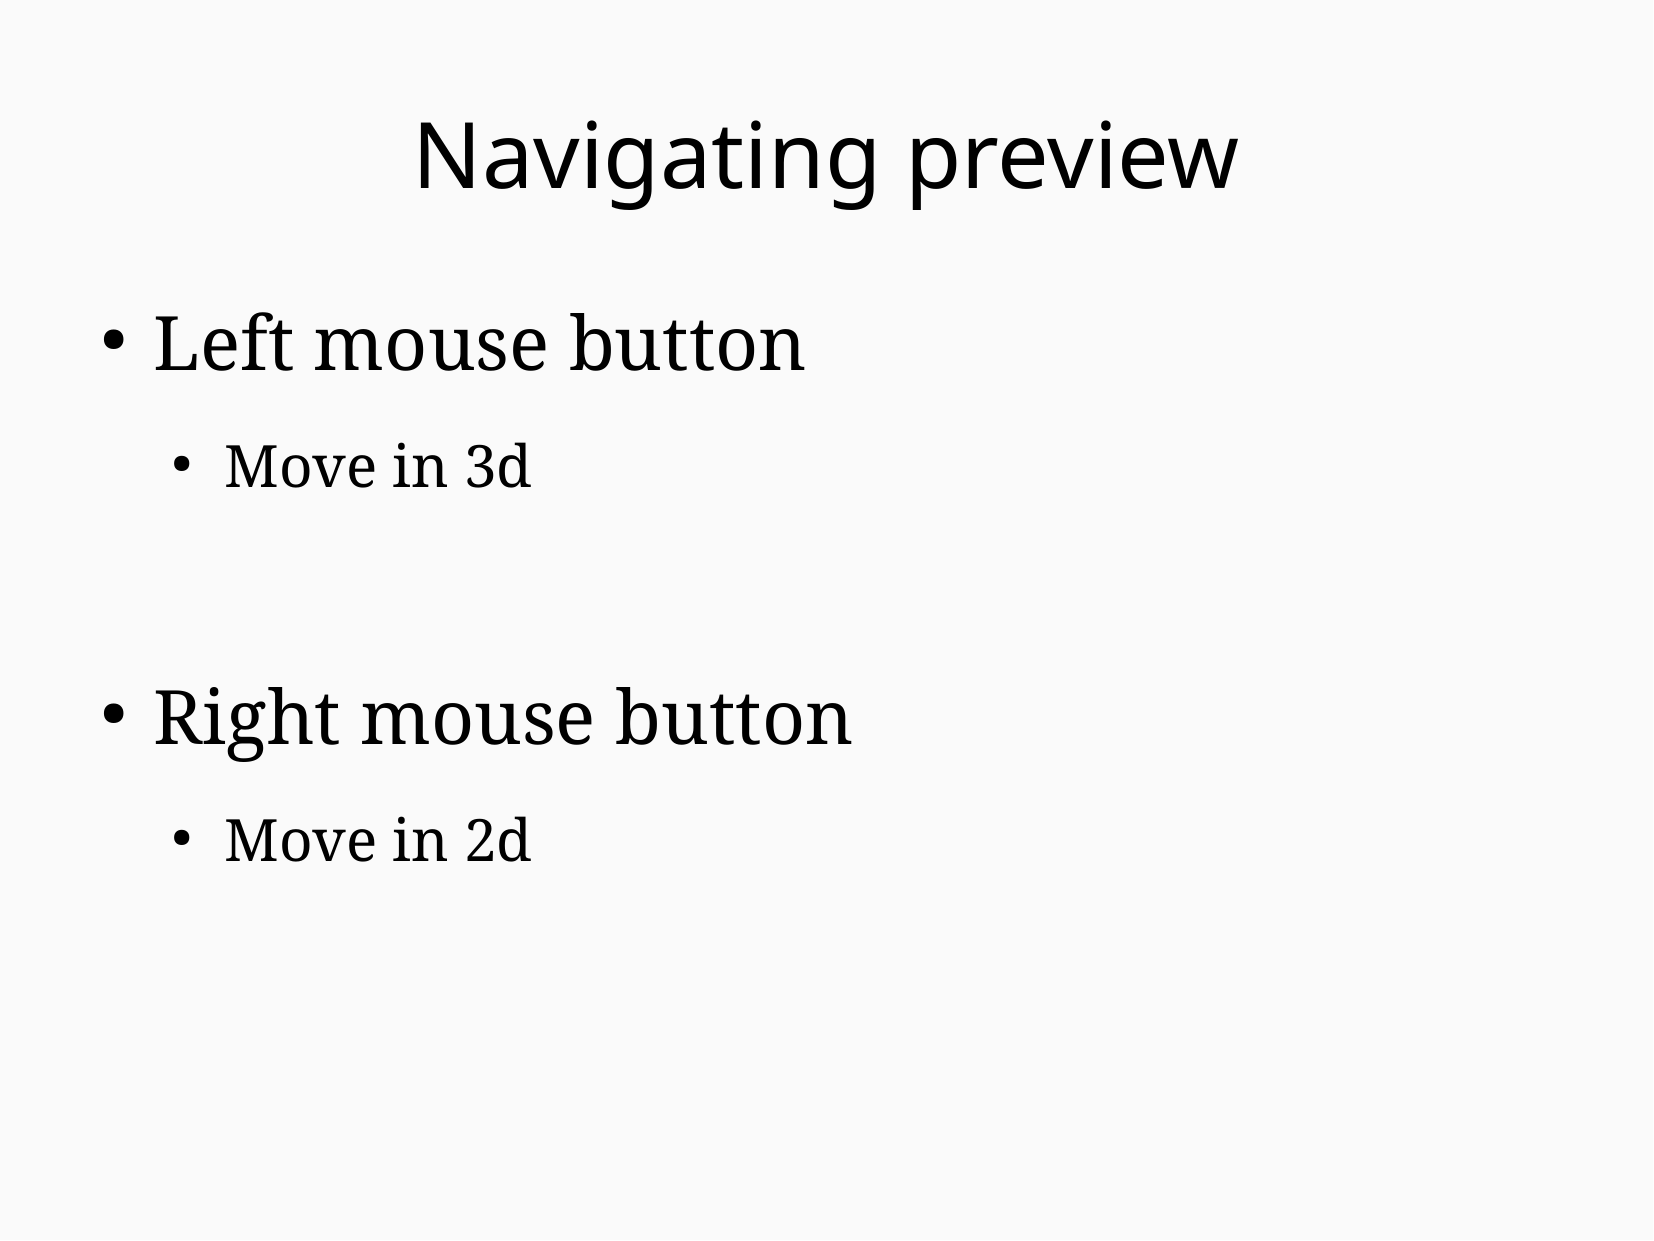

# Navigating preview
Left mouse button
Move in 3d
Right mouse button
Move in 2d